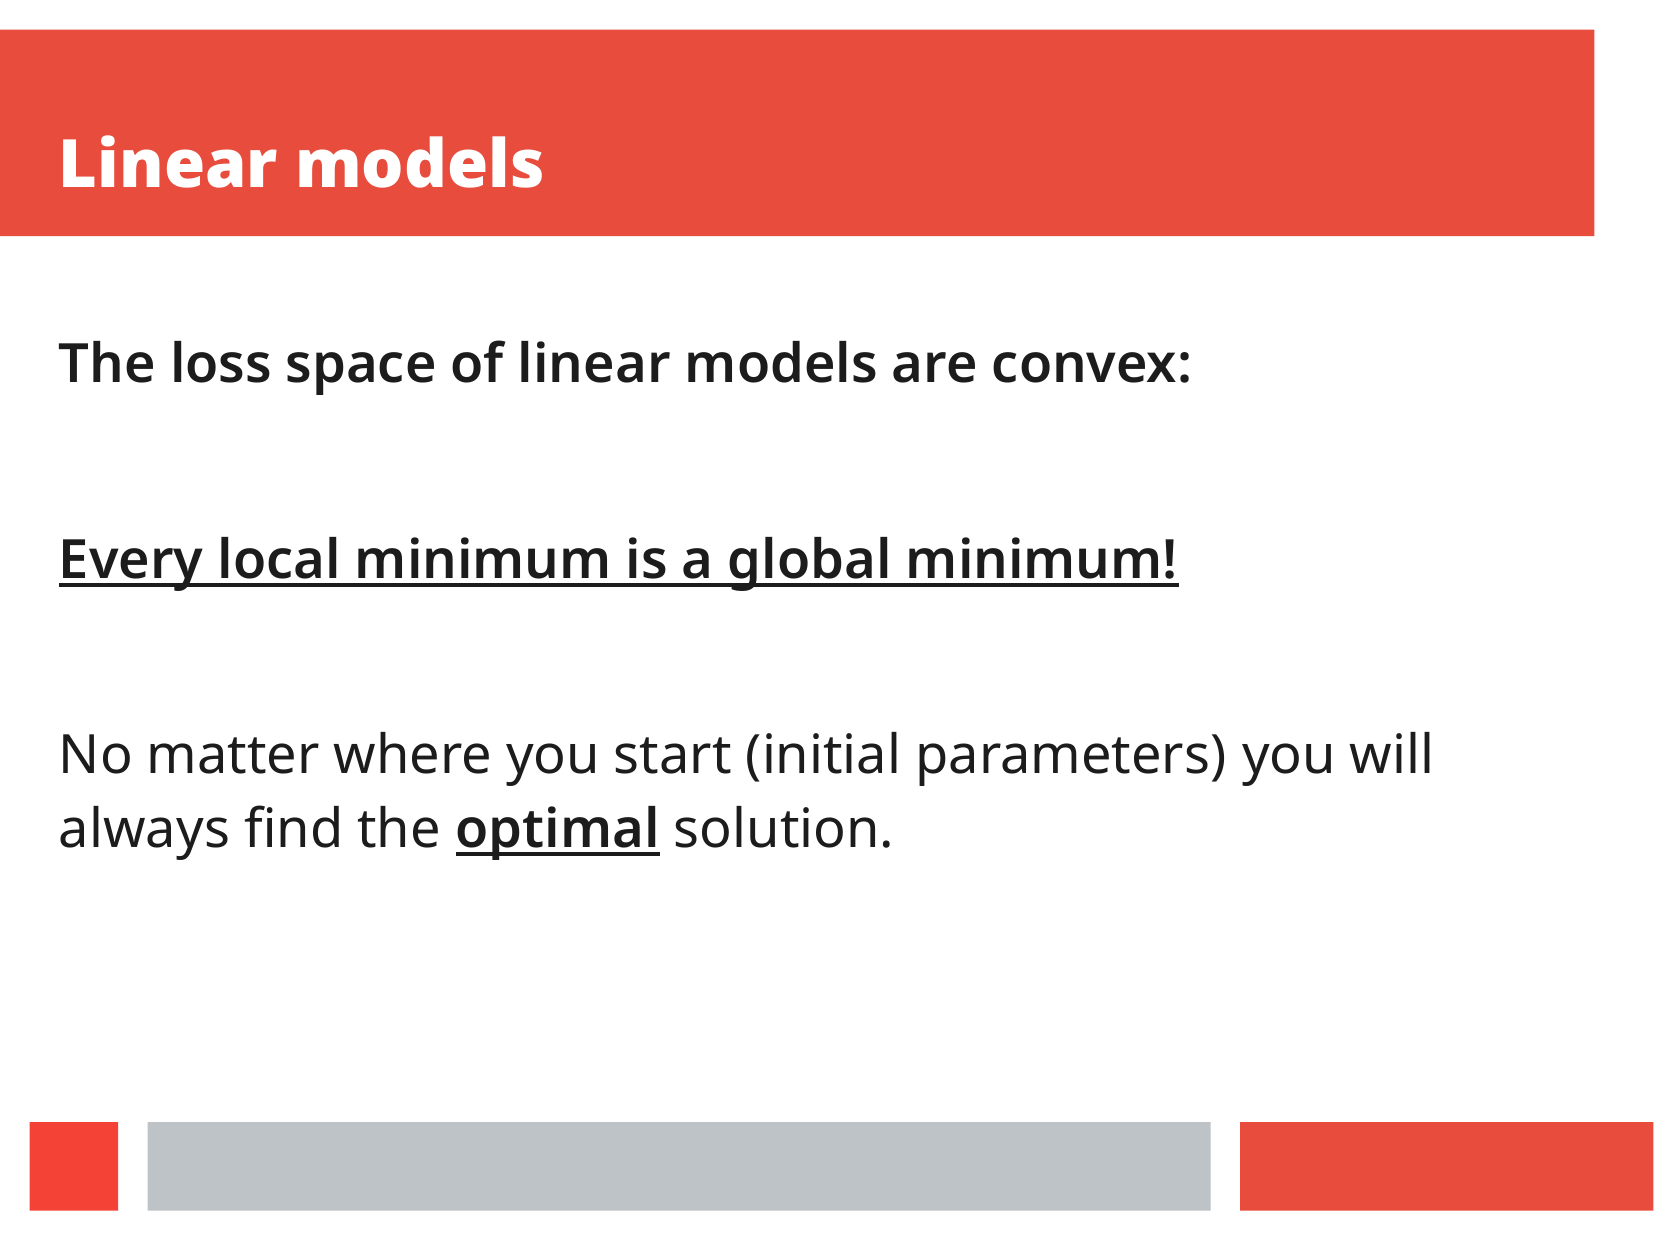

# Linear models
The loss space of linear models are convex:
Every local minimum is a global minimum!
No matter where you start (initial parameters) you will always find the optimal solution.